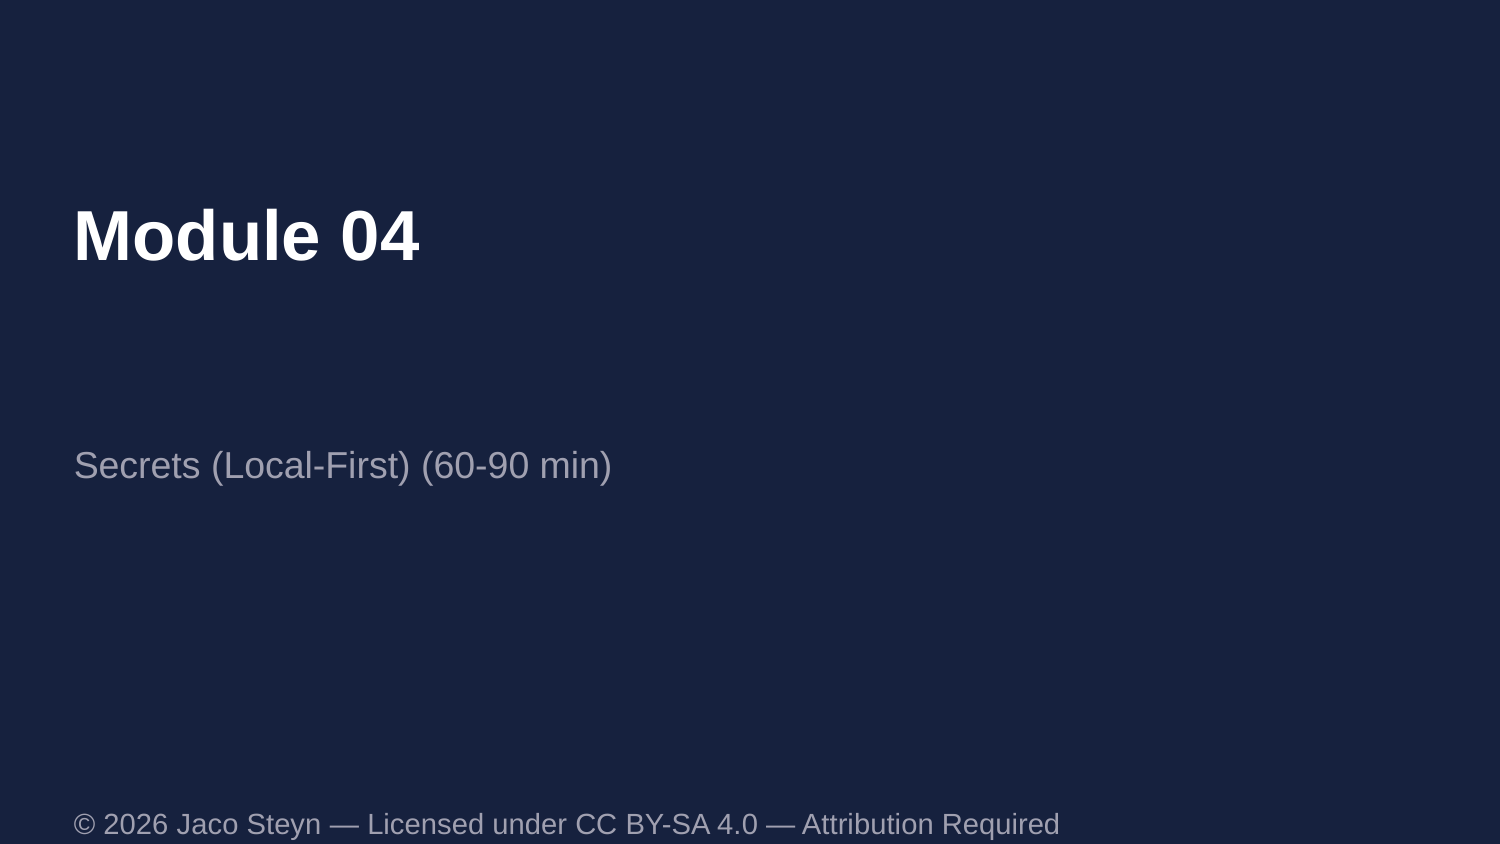

Module 04
Secrets (Local-First) (60-90 min)
© 2026 Jaco Steyn — Licensed under CC BY-SA 4.0 — Attribution Required